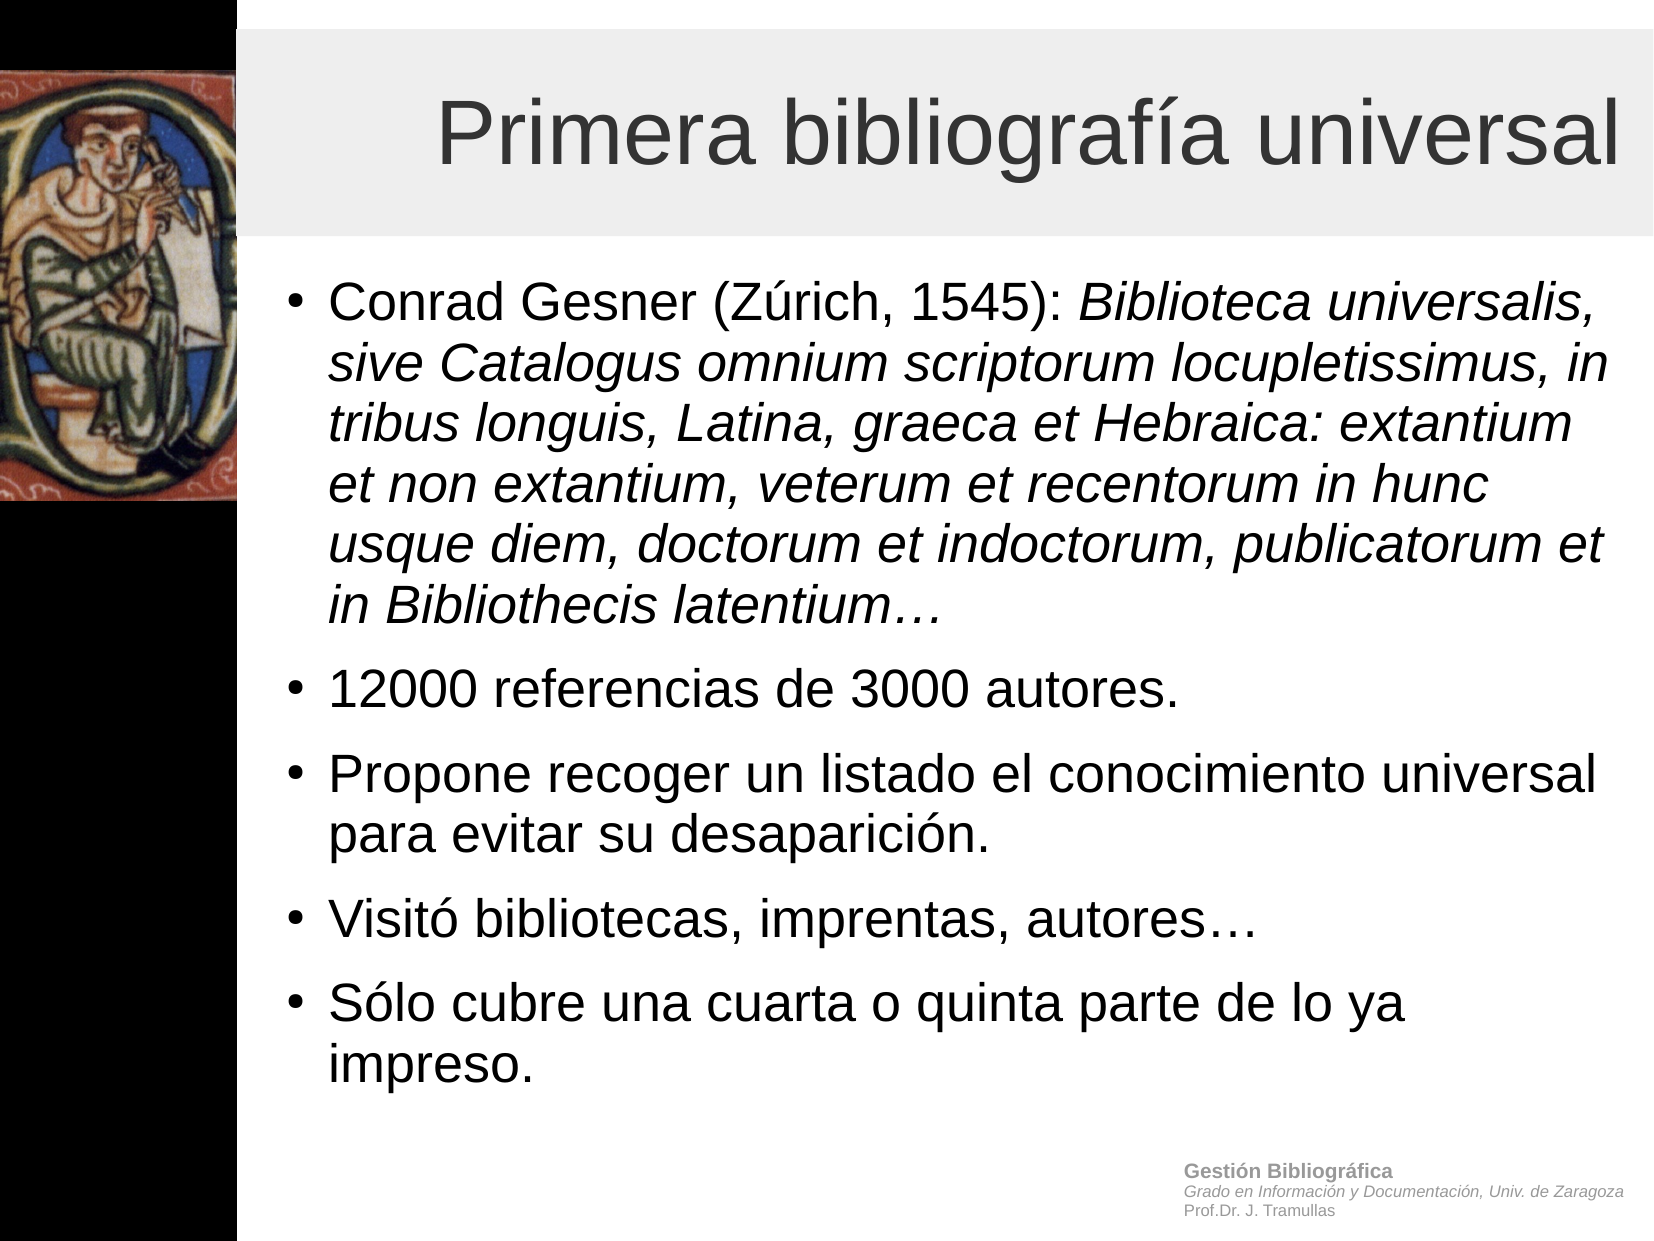

# Primera bibliografía universal
Conrad Gesner (Zúrich, 1545): Biblioteca universalis, sive Catalogus omnium scriptorum locupletissimus, in tribus longuis, Latina, graeca et Hebraica: extantium et non extantium, veterum et recentorum in hunc usque diem, doctorum et indoctorum, publicatorum et in Bibliothecis latentium…
12000 referencias de 3000 autores.
Propone recoger un listado el conocimiento universal para evitar su desaparición.
Visitó bibliotecas, imprentas, autores…
Sólo cubre una cuarta o quinta parte de lo ya impreso.